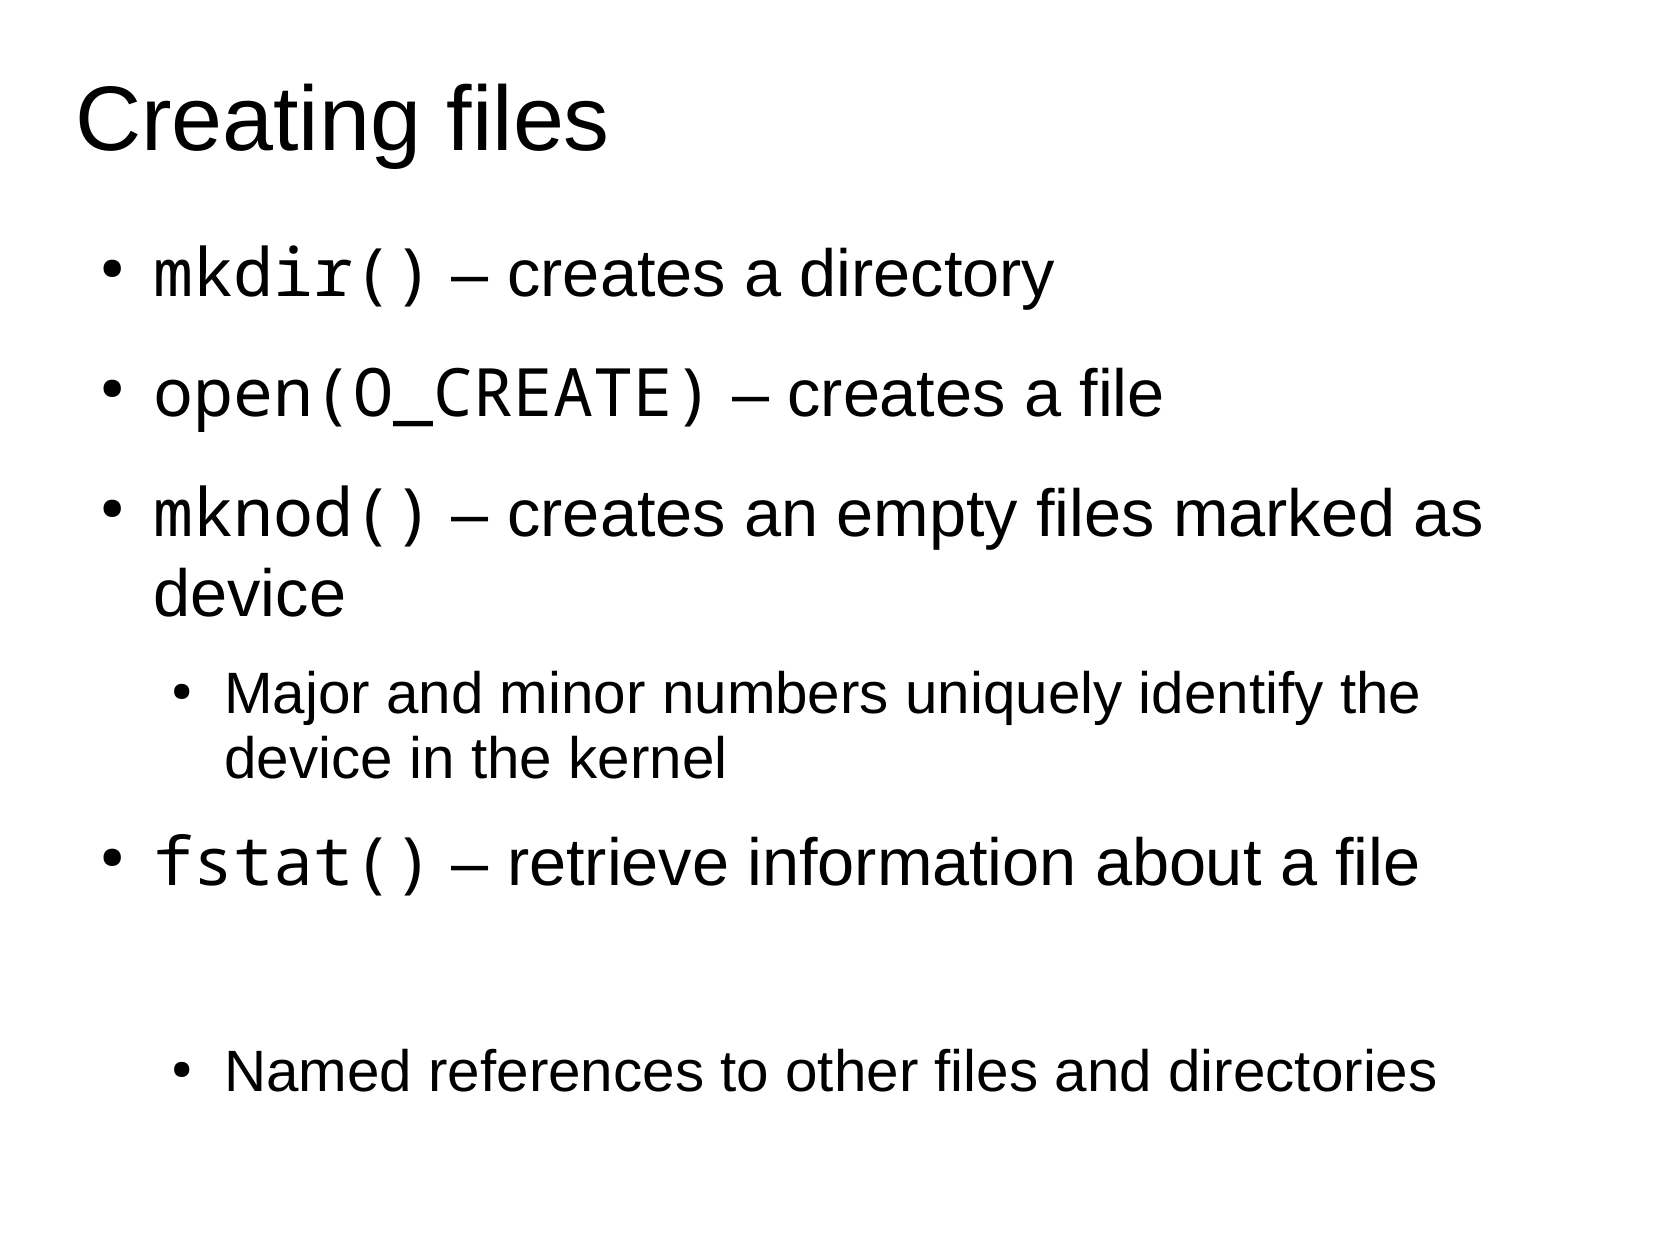

# Creating files
mkdir() – creates a directory
open(O_CREATE) – creates a file
mknod() – creates an empty files marked as device
Major and minor numbers uniquely identify the device in the kernel
fstat() – retrieve information about a file
Named references to other files and directories